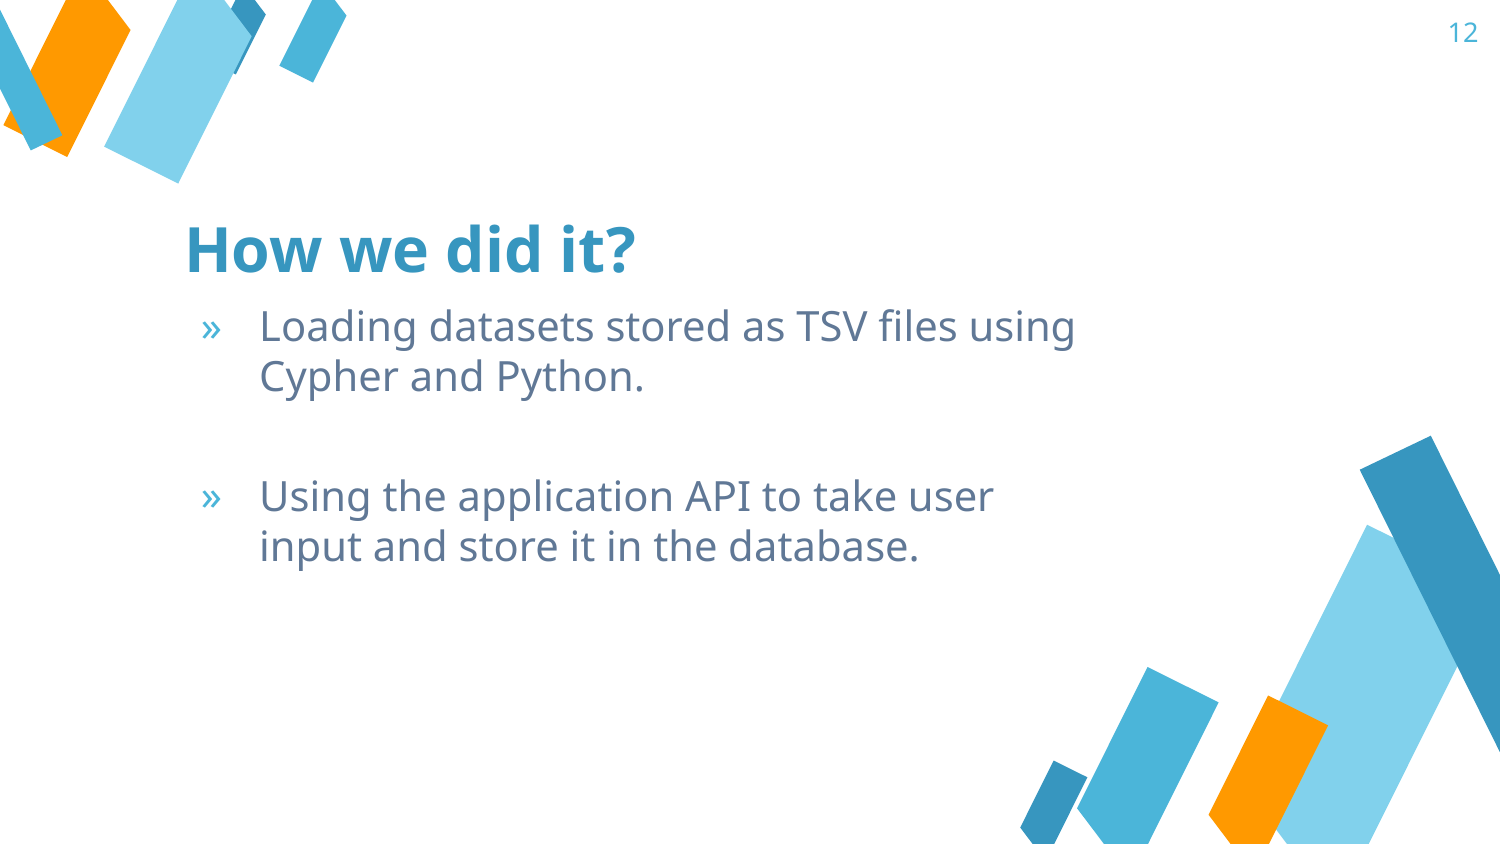

# How we did it?
Loading datasets stored as TSV files using Cypher and Python.
Using the application API to take user input and store it in the database.